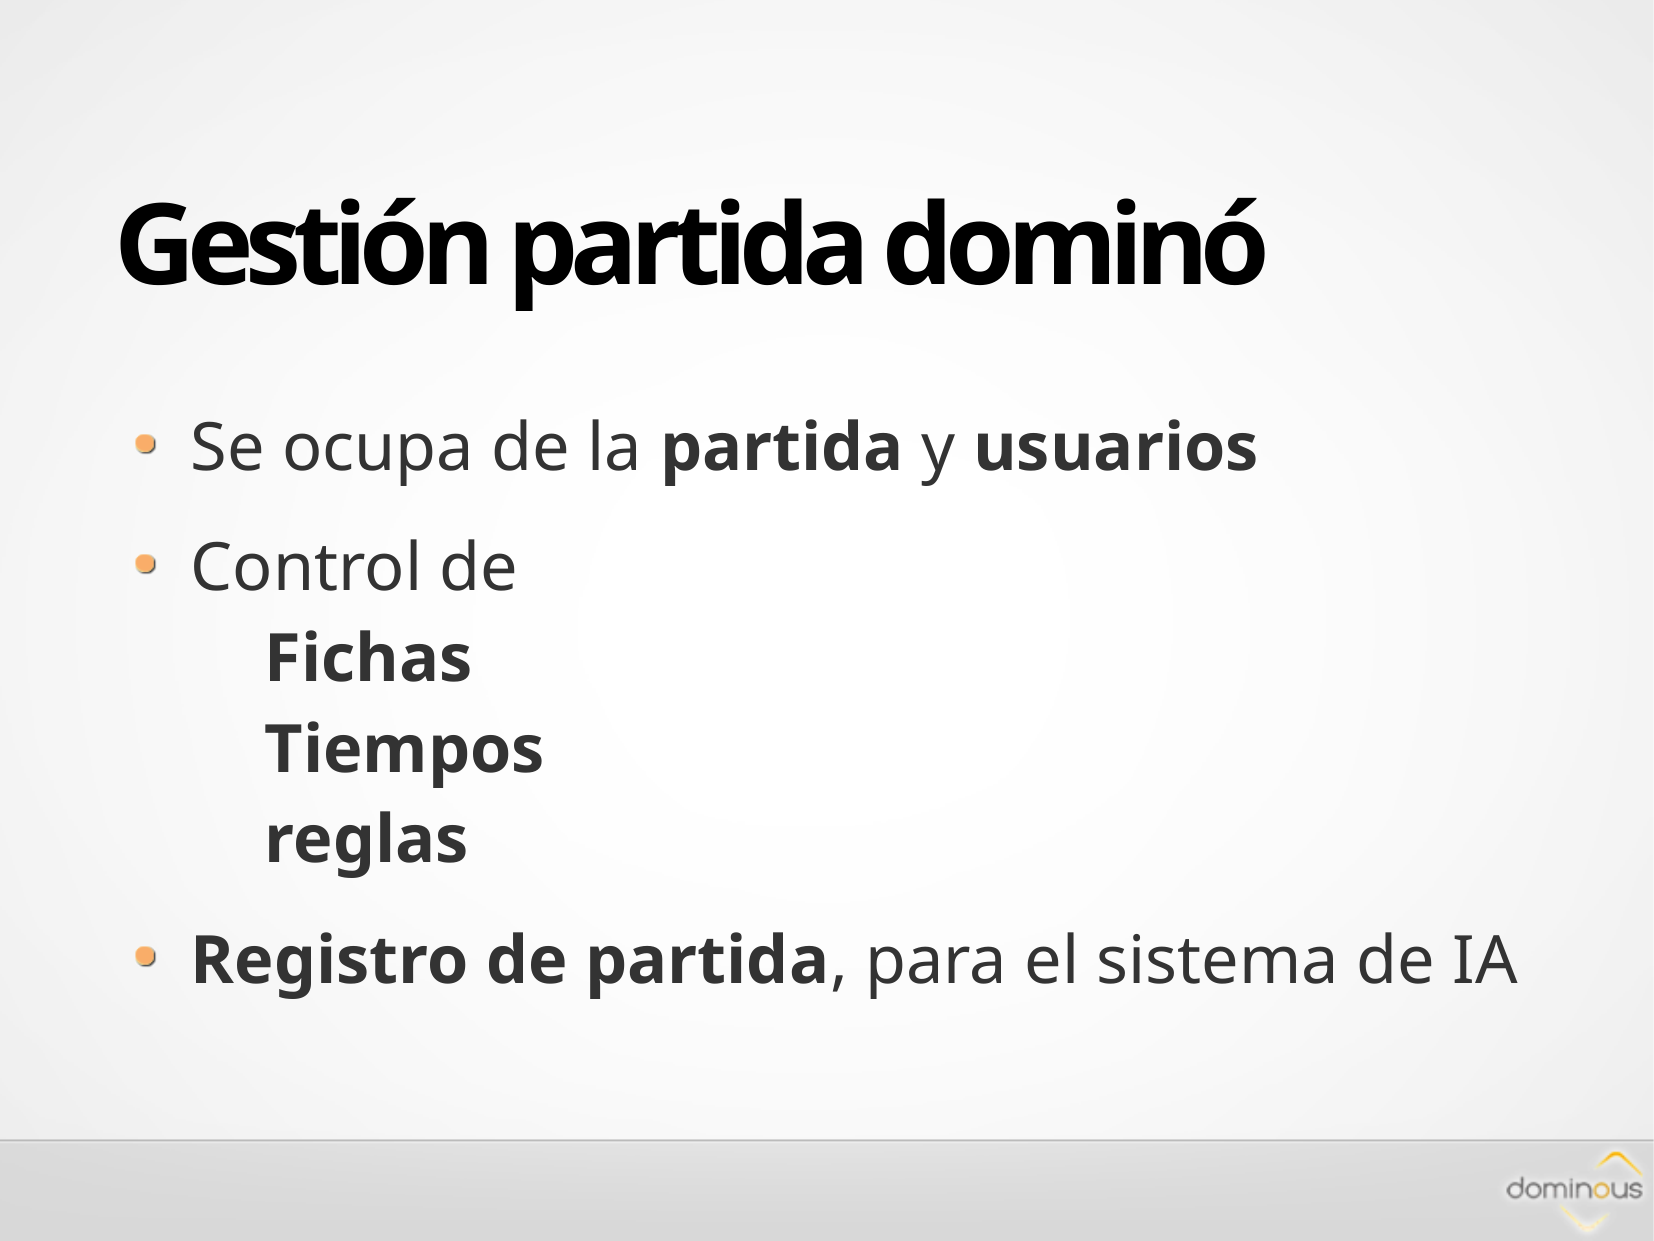

Gestión partida dominó
Se ocupa de la partida y usuarios
Control de
	Fichas
	Tiempos
	reglas
Registro de partida, para el sistema de IA